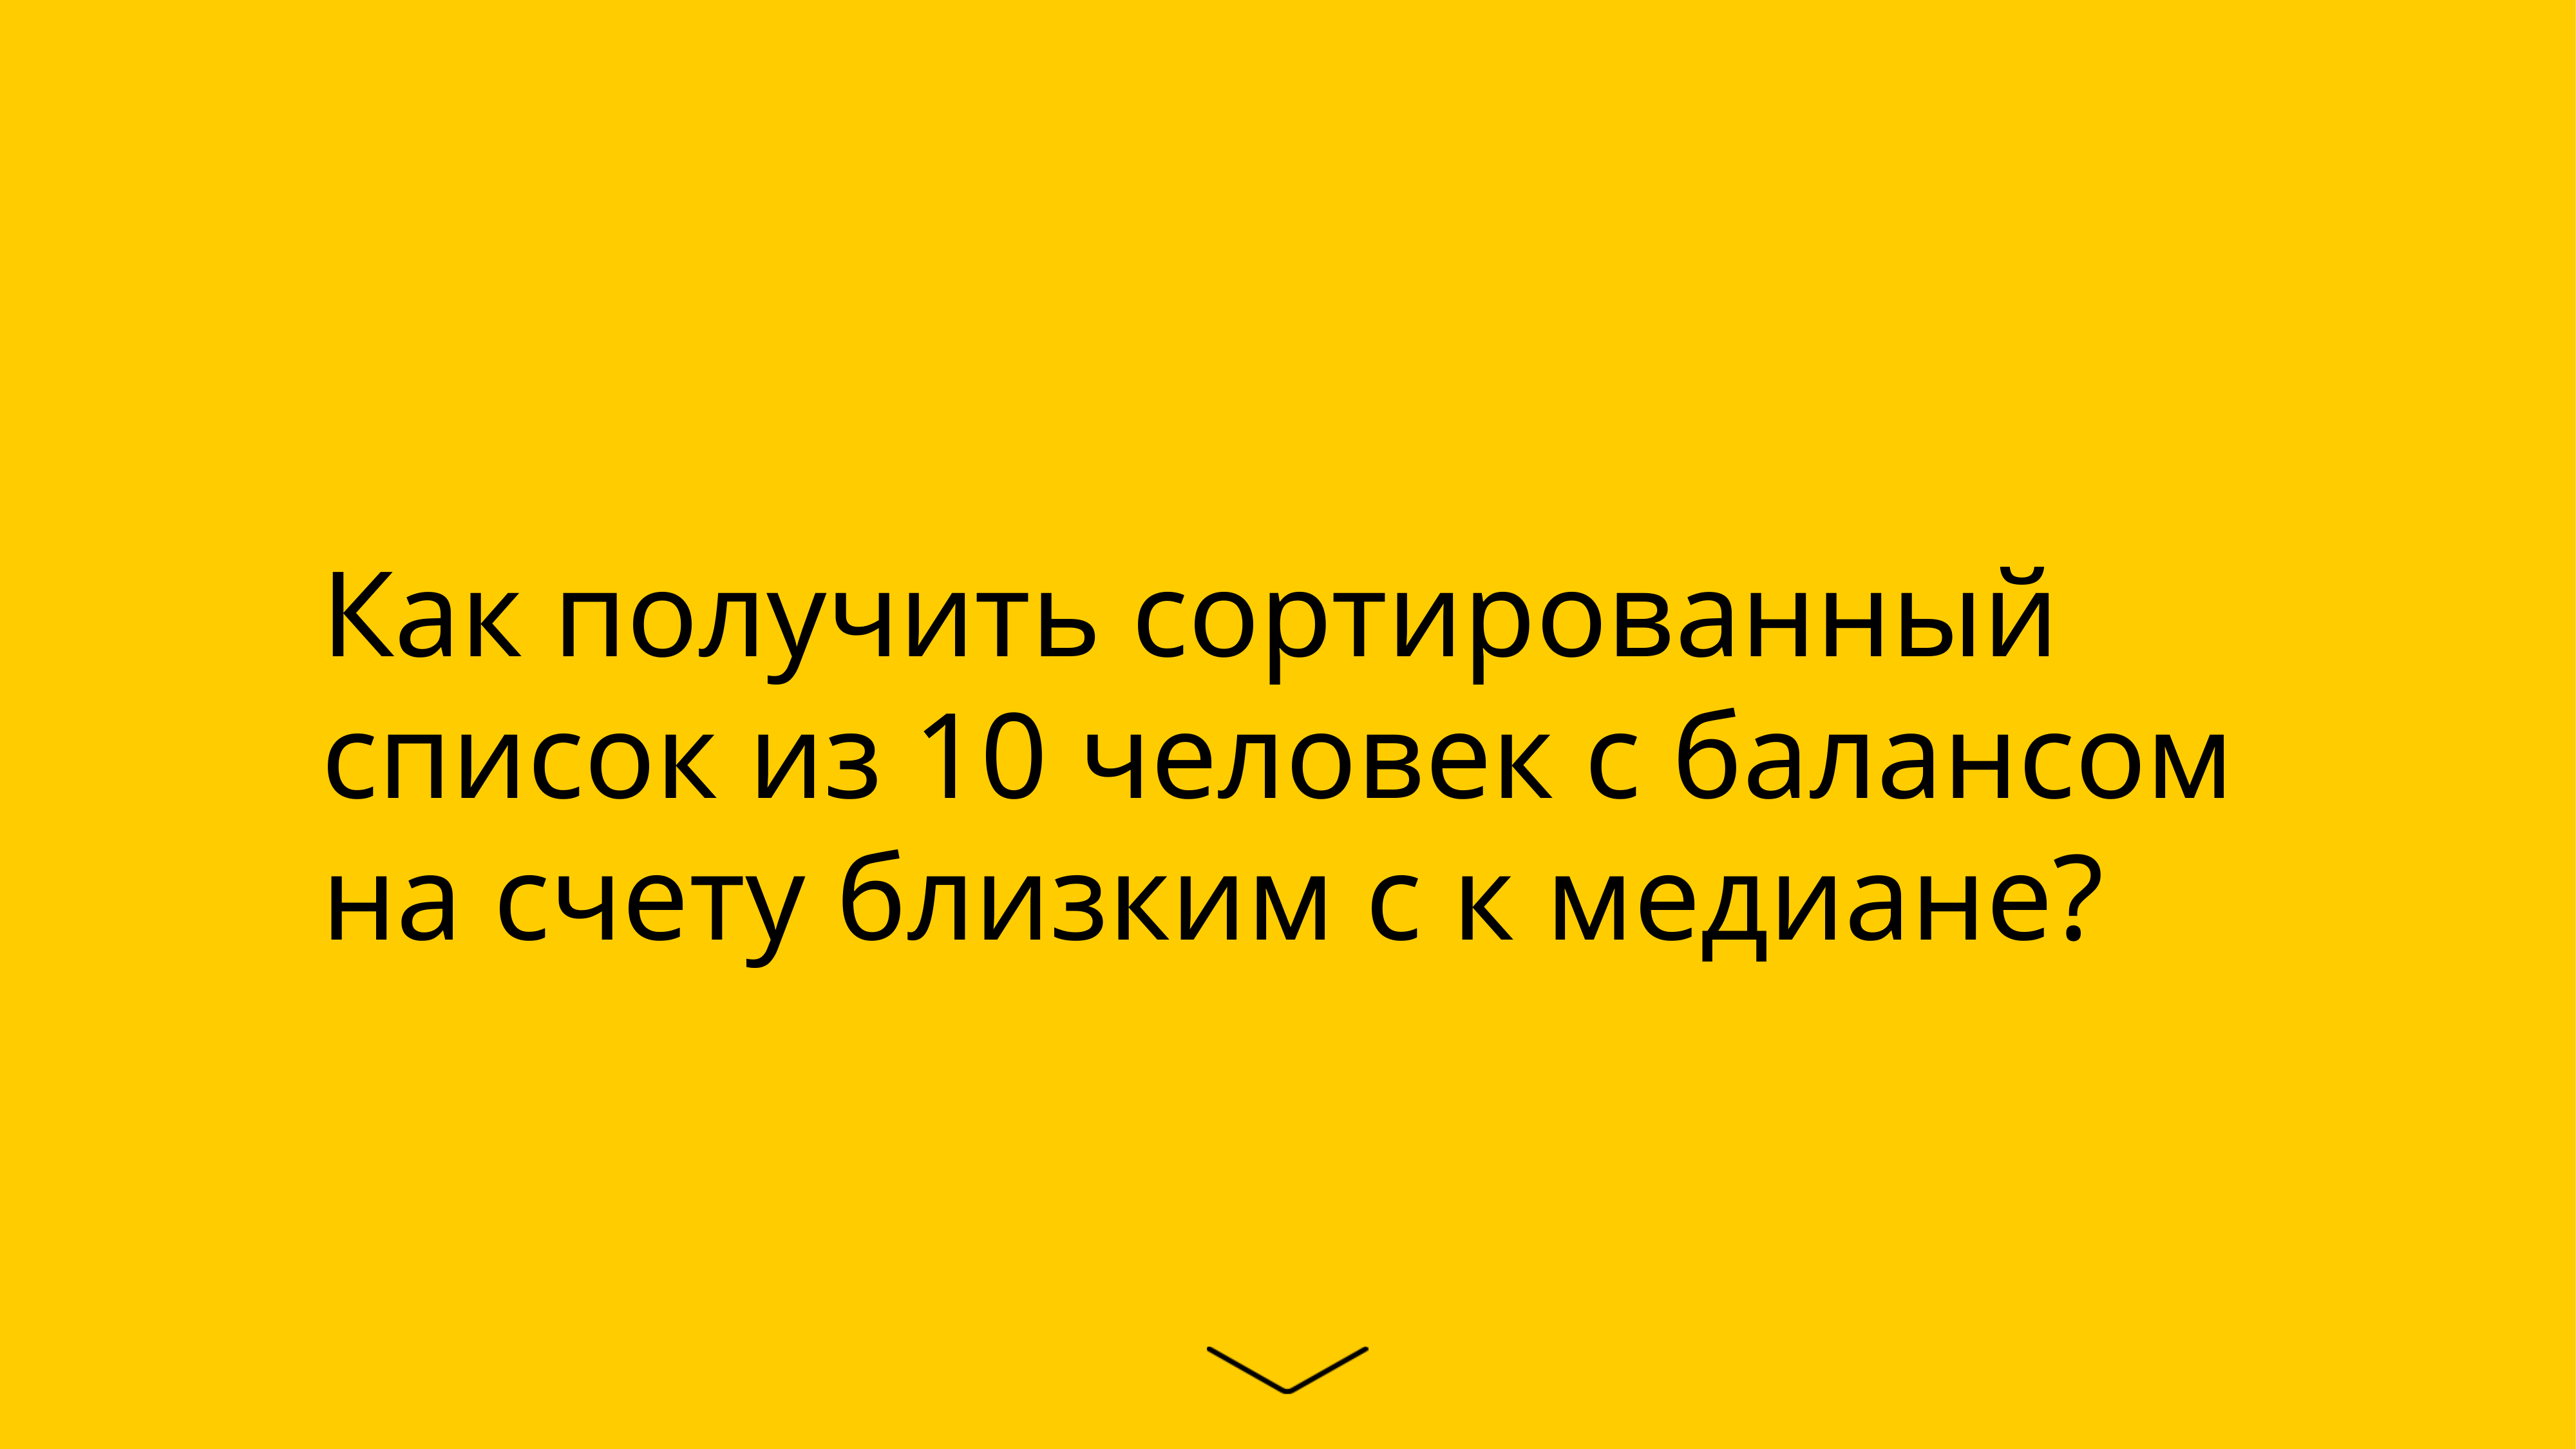

# Как получить сортированный список из 10 человек с балансом на счету близким с к медиане?